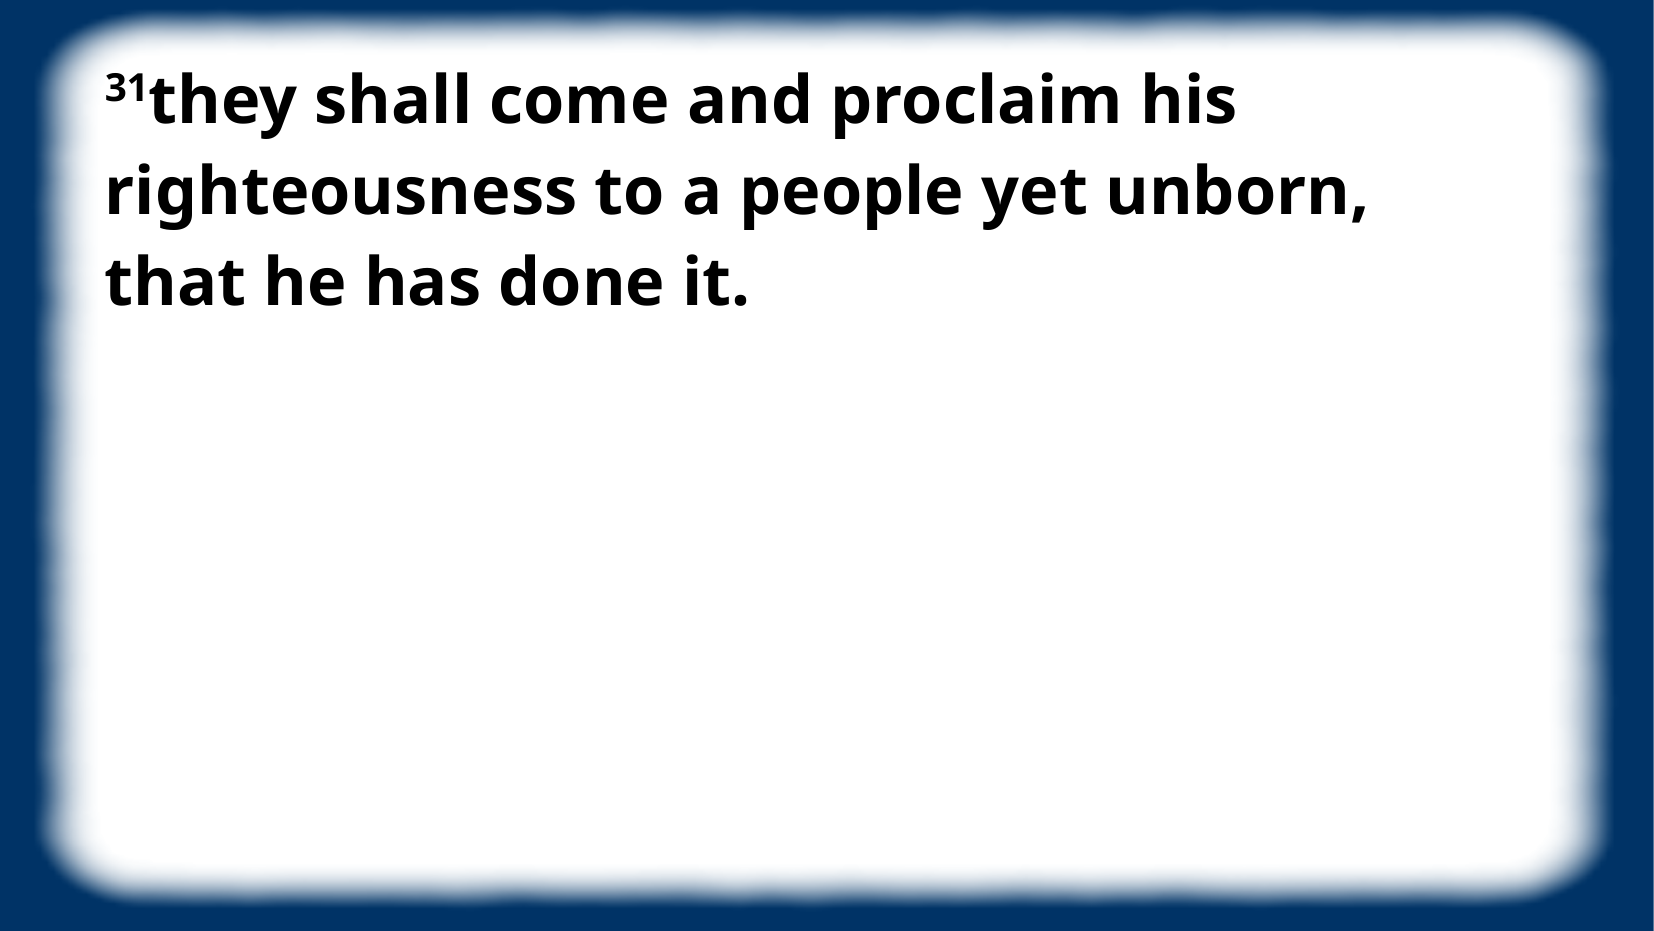

31they shall come and proclaim his righteousness to a people yet unborn,
that he has done it.